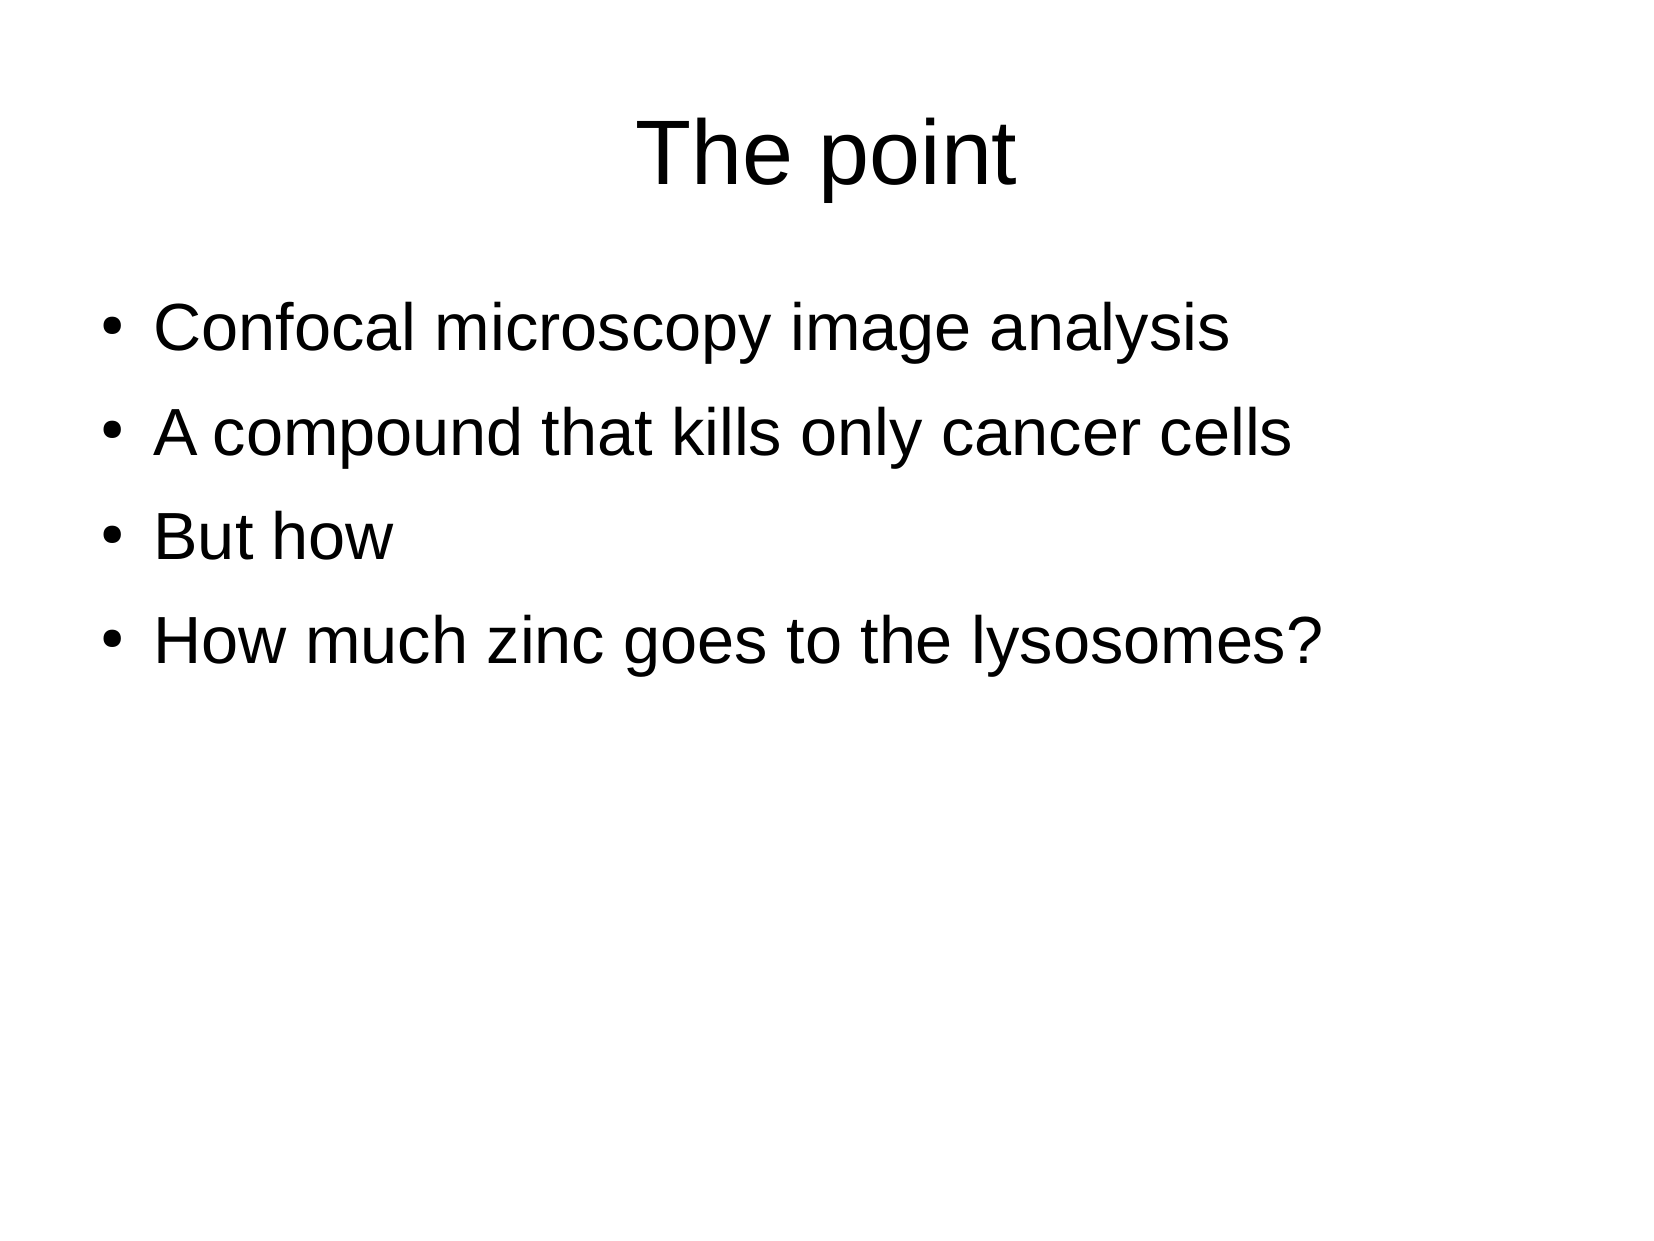

# The point
Confocal microscopy image analysis
A compound that kills only cancer cells
But how
How much zinc goes to the lysosomes?